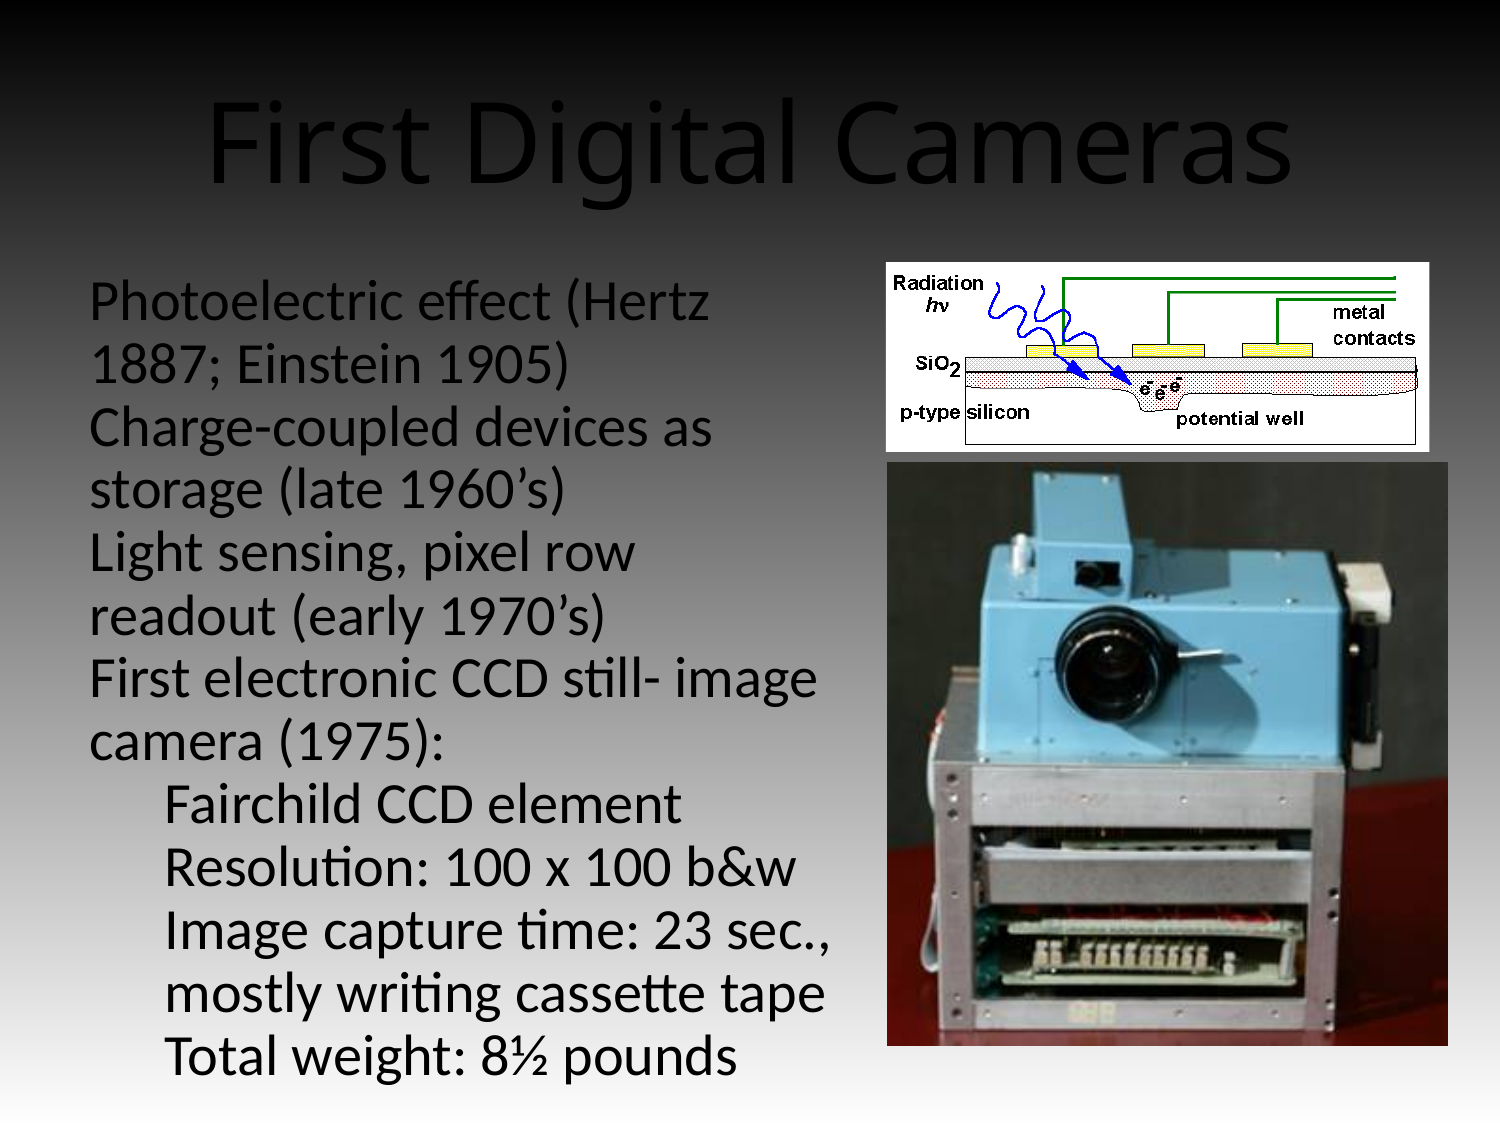

# First Digital Cameras
Photoelectric effect (Hertz
1887; Einstein 1905)
Charge-coupled devices as storage (late 1960’s)
Light sensing, pixel row readout (early 1970’s)
First electronic CCD still- image camera (1975):
Fairchild CCD element
Resolution: 100 x 100 b&w
Image capture time: 23 sec.,
mostly writing cassette tape
Total weight: 8½ pounds